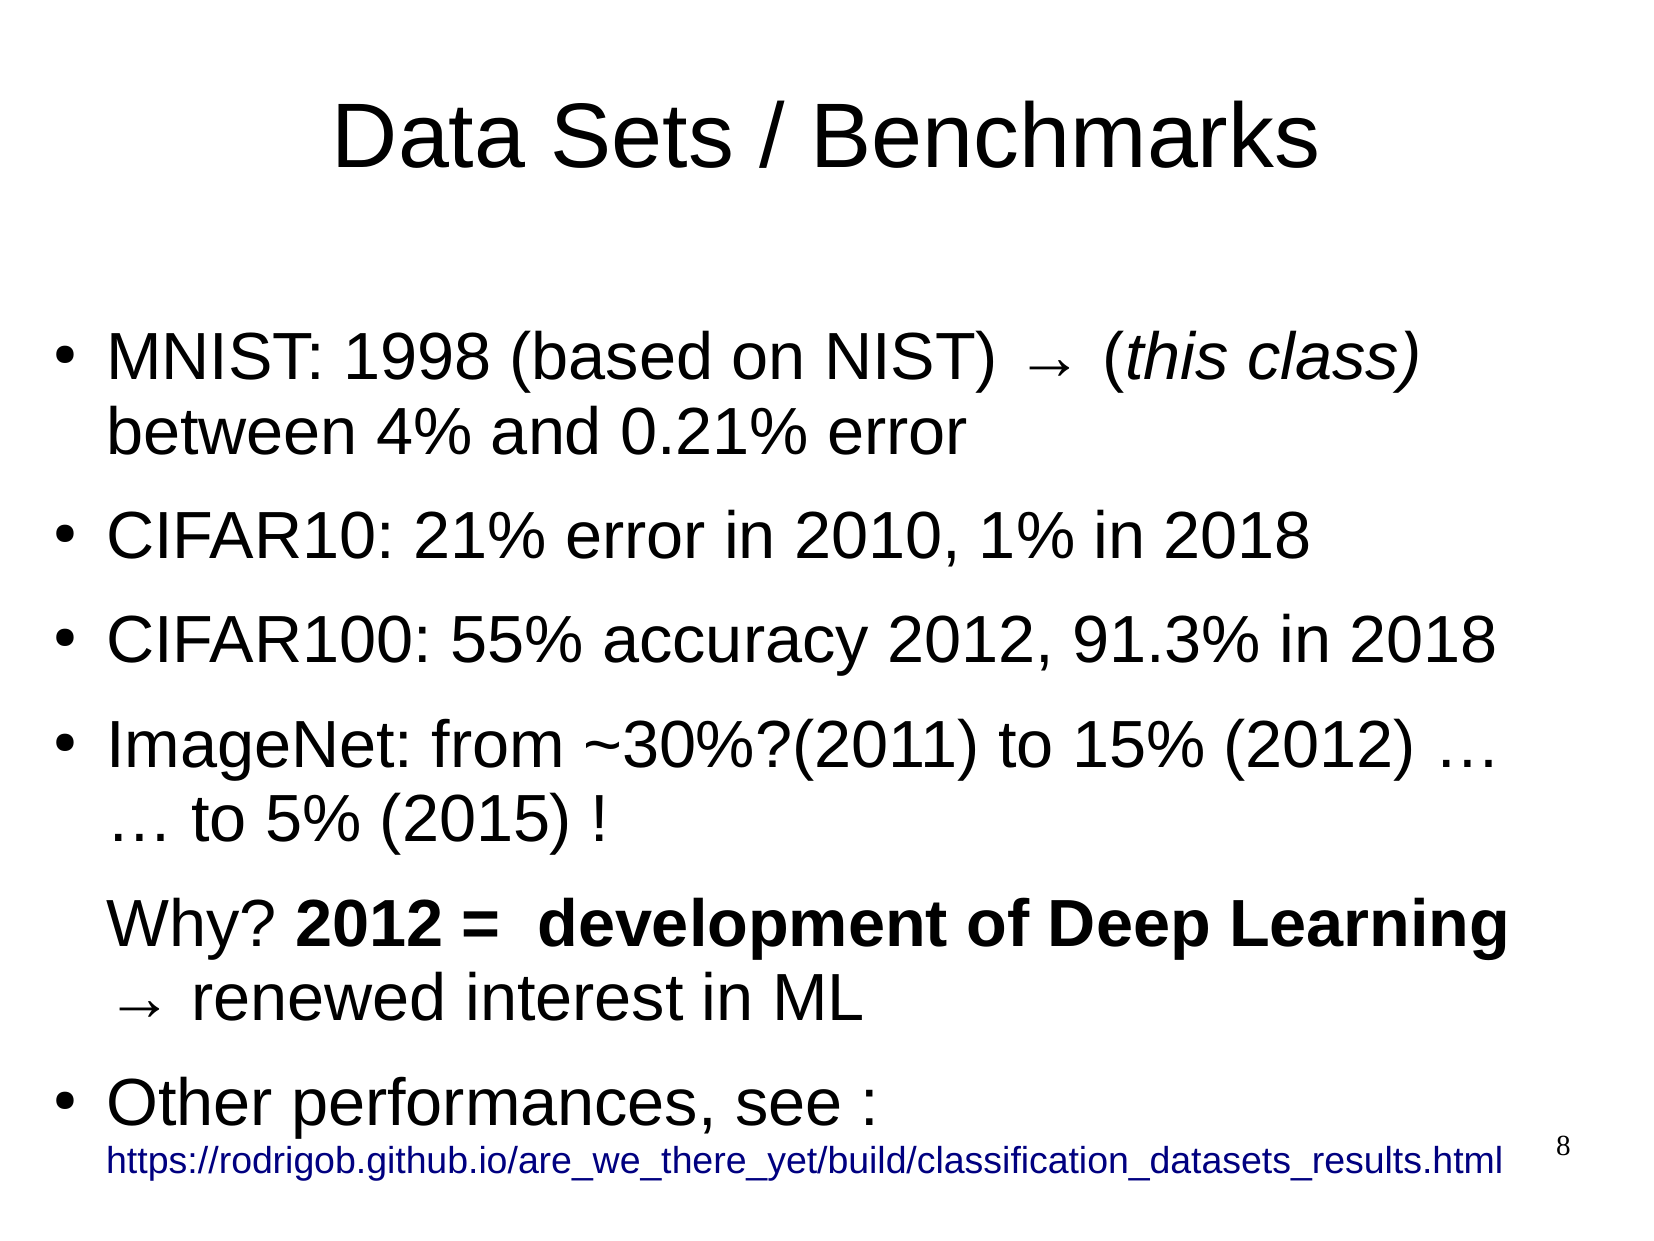

# Data Sets / Benchmarks
MNIST: 1998 (based on NIST) → (this class)
between 4% and 0.21% error
CIFAR10: 21% error in 2010, 1% in 2018
CIFAR100: 55% accuracy 2012, 91.3% in 2018
ImageNet: from ~30%?(2011) to 15% (2012) … … to 5% (2015) !
Why? 2012 = development of Deep Learning
→ renewed interest in ML
Other performances, see :https://rodrigob.github.io/are_we_there_yet/build/classification_datasets_results.html
8